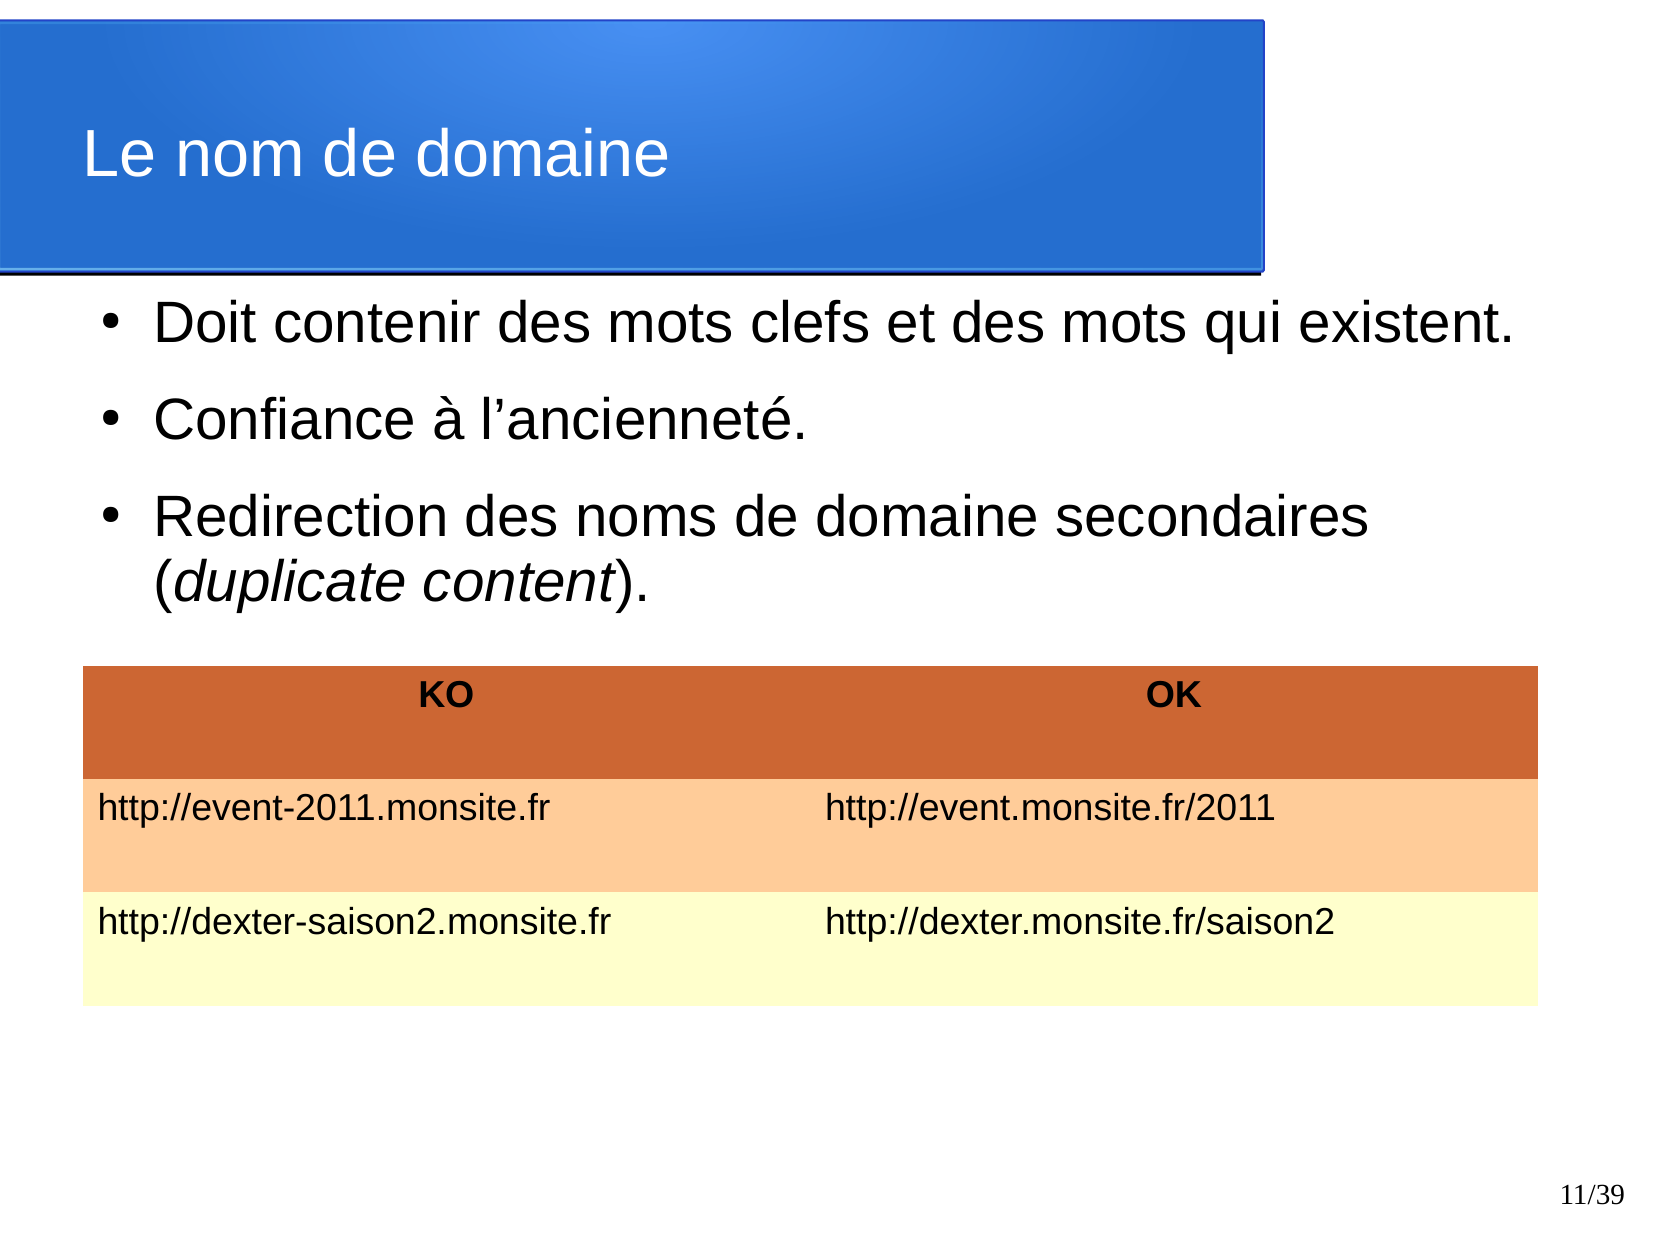

# Le nom de domaine
Doit contenir des mots clefs et des mots qui existent.
Confiance à l’ancienneté.
Redirection des noms de domaine secondaires (duplicate content).
| KO | OK |
| --- | --- |
| http://event-2011.monsite.fr | http://event.monsite.fr/2011 |
| http://dexter-saison2.monsite.fr | http://dexter.monsite.fr/saison2 |